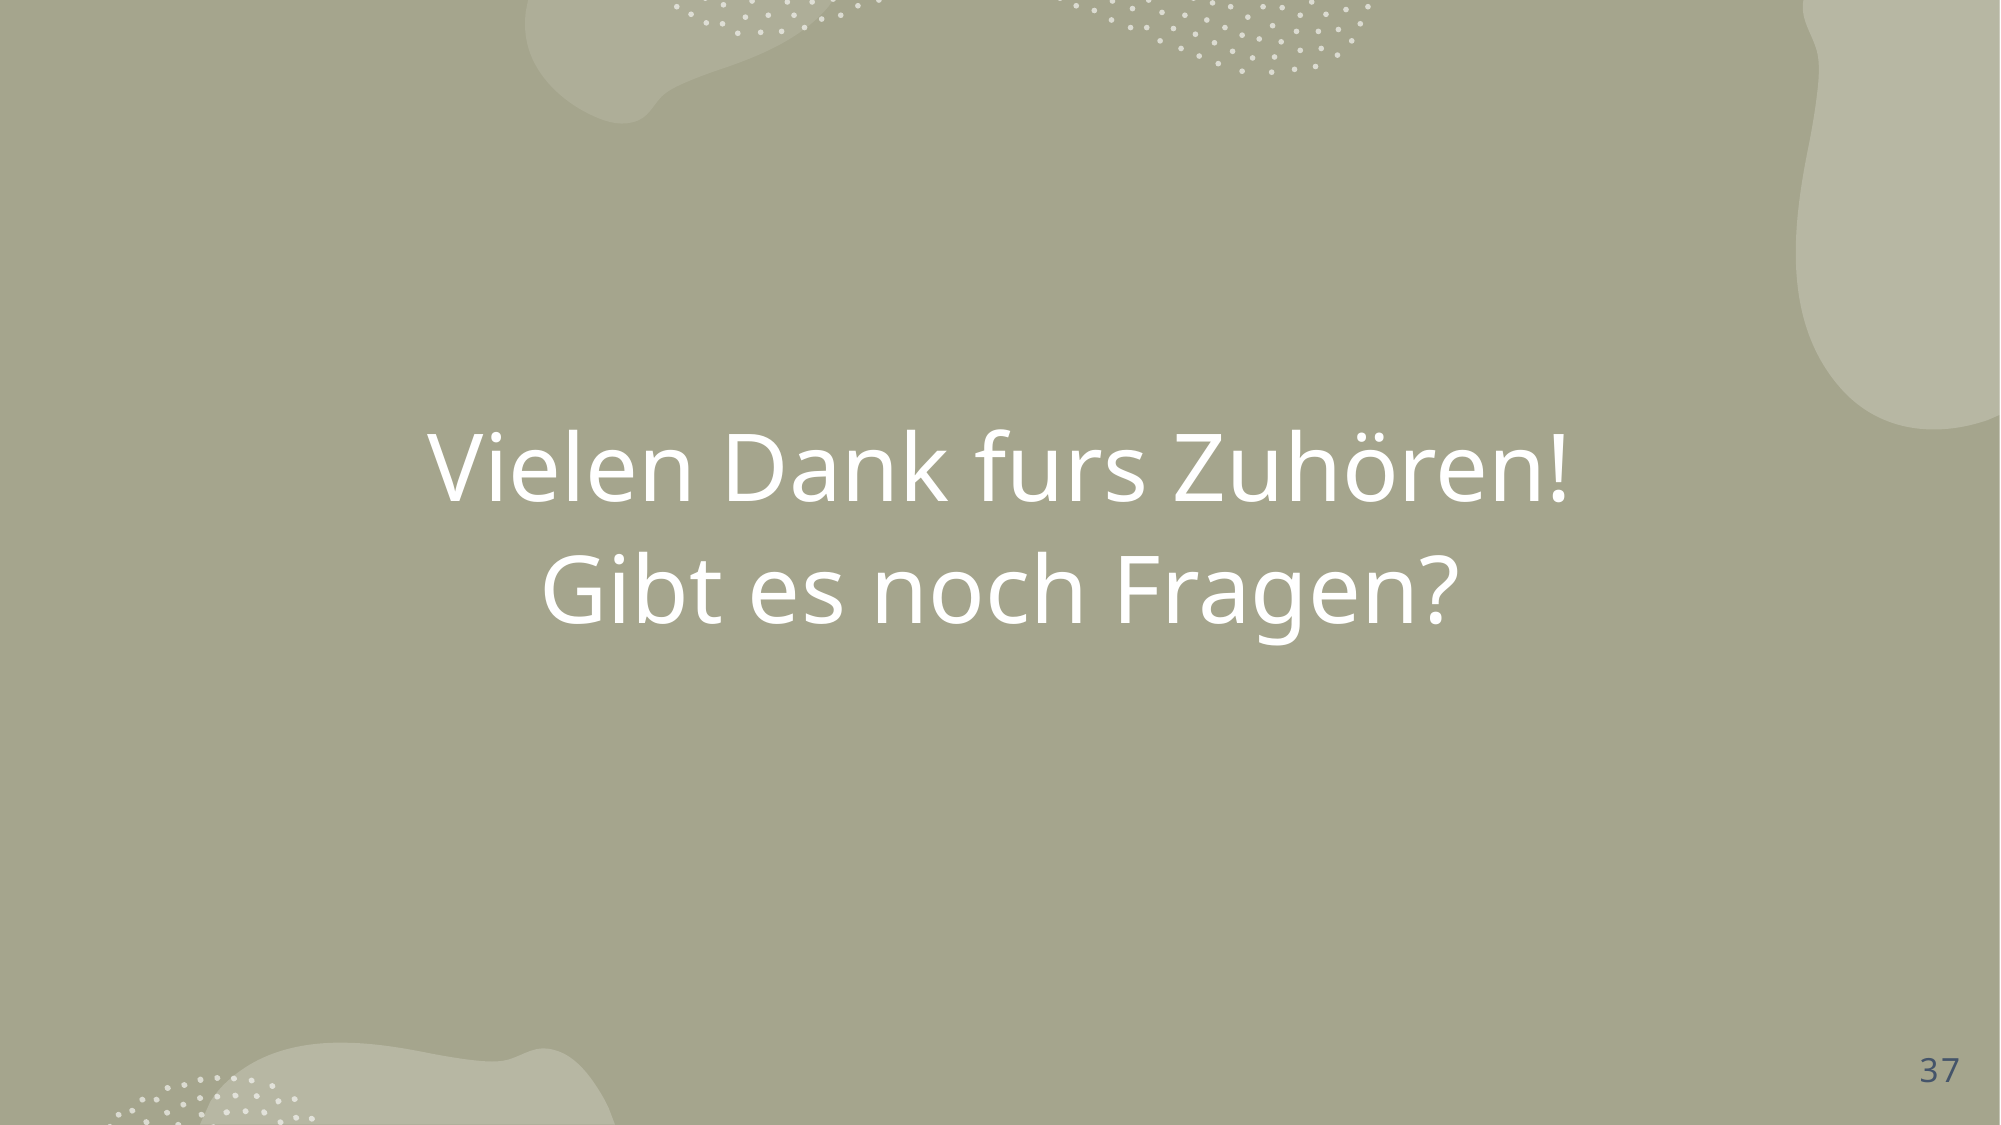

# Vielen Dank furs Zuhören!
Gibt es noch Fragen?